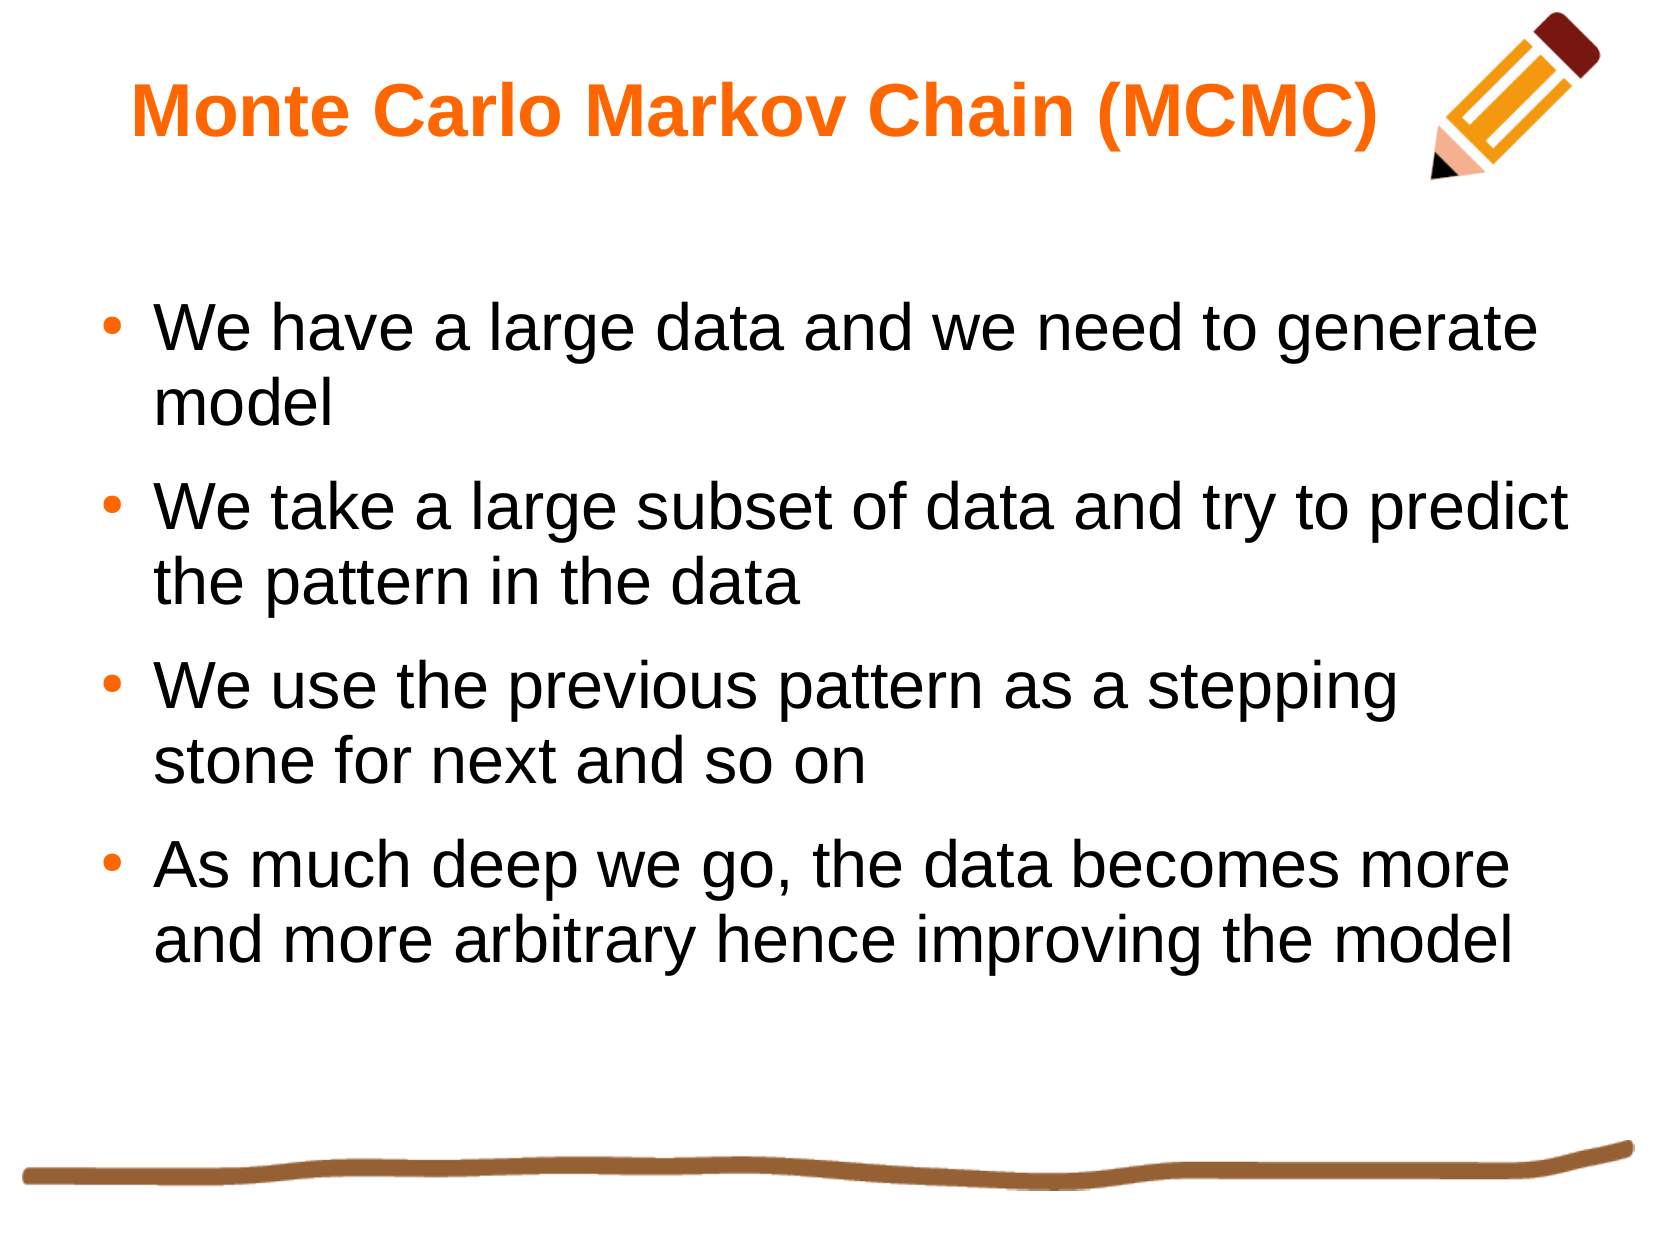

# Monte Carlo Markov Chain (MCMC)
We have a large data and we need to generate model
We take a large subset of data and try to predict the pattern in the data
We use the previous pattern as a stepping stone for next and so on
As much deep we go, the data becomes more and more arbitrary hence improving the model